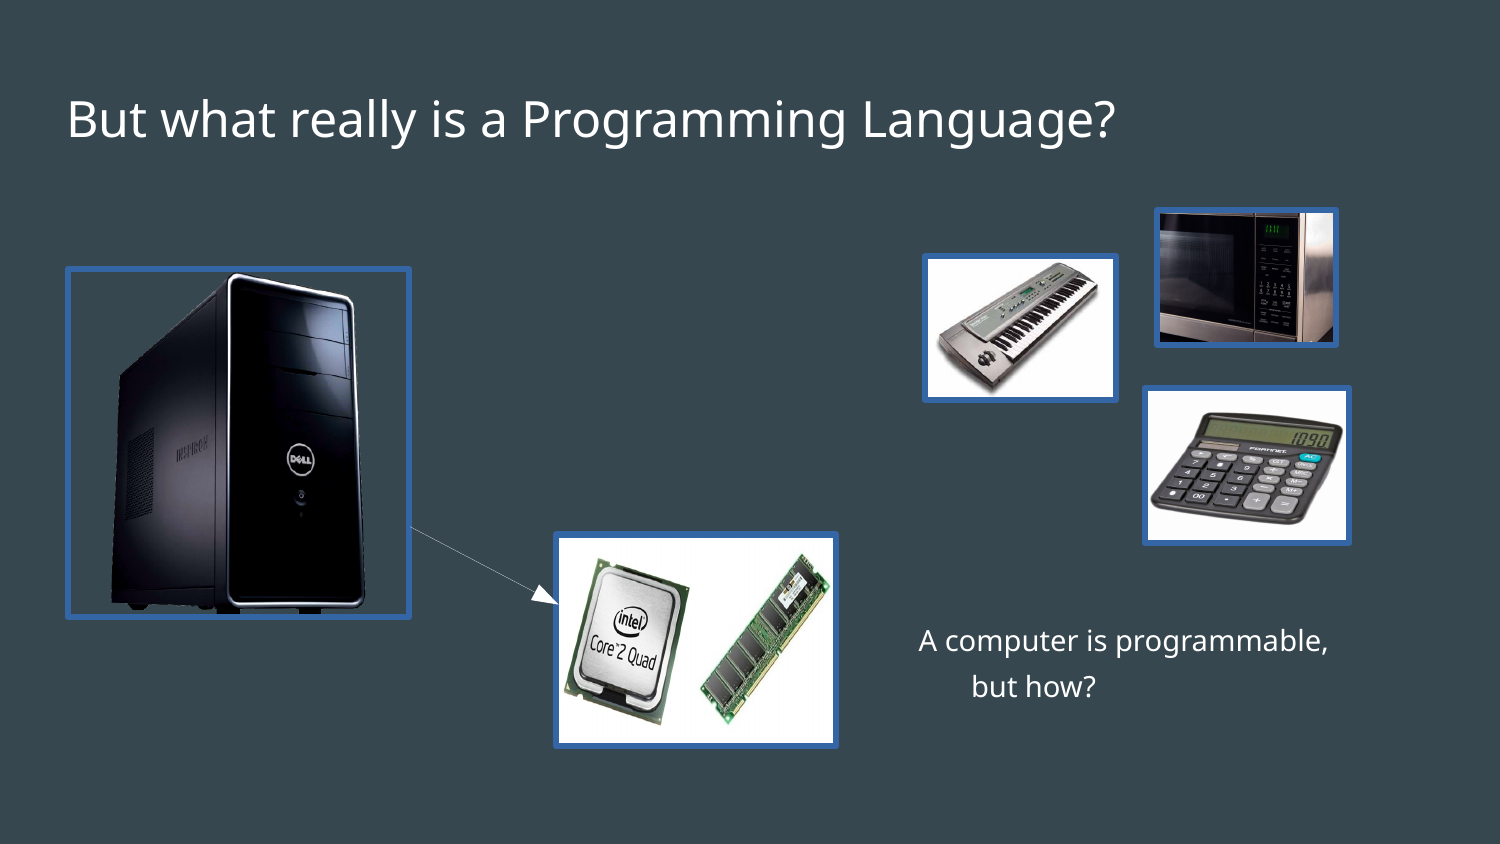

# But what really is a Programming Language?
A computer is programmable,
 but how?